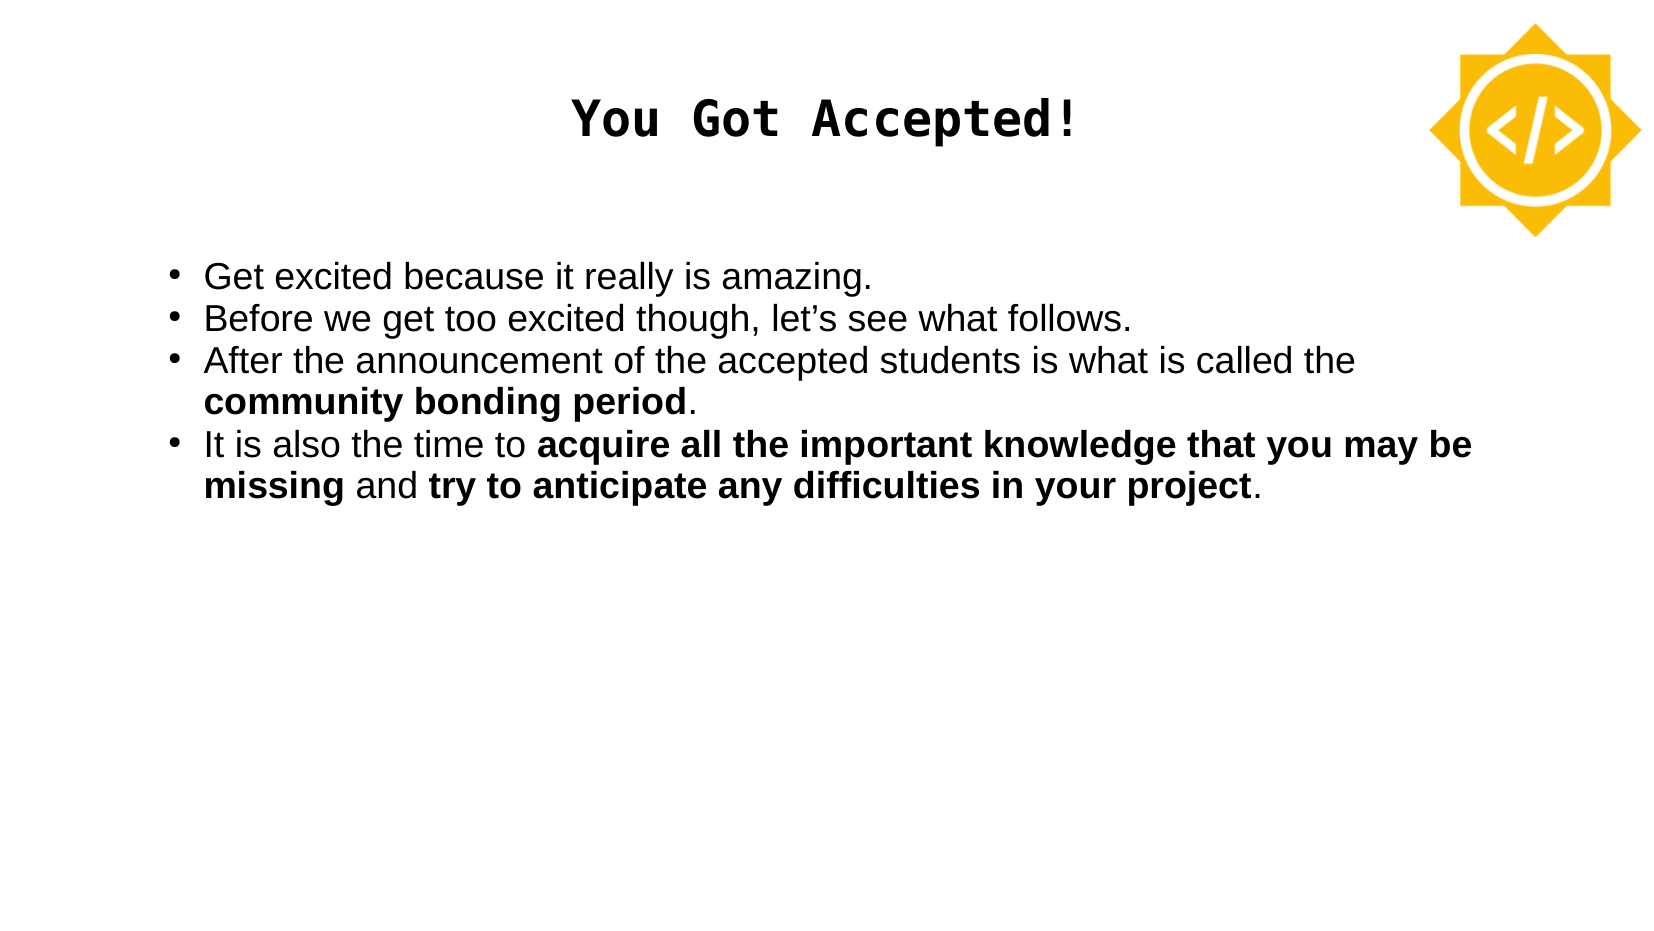

You Got Accepted!
Get excited because it really is amazing.
Before we get too excited though, let’s see what follows.
After the announcement of the accepted students is what is called the community bonding period.
It is also the time to acquire all the important knowledge that you may be missing and try to anticipate any difficulties in your project.